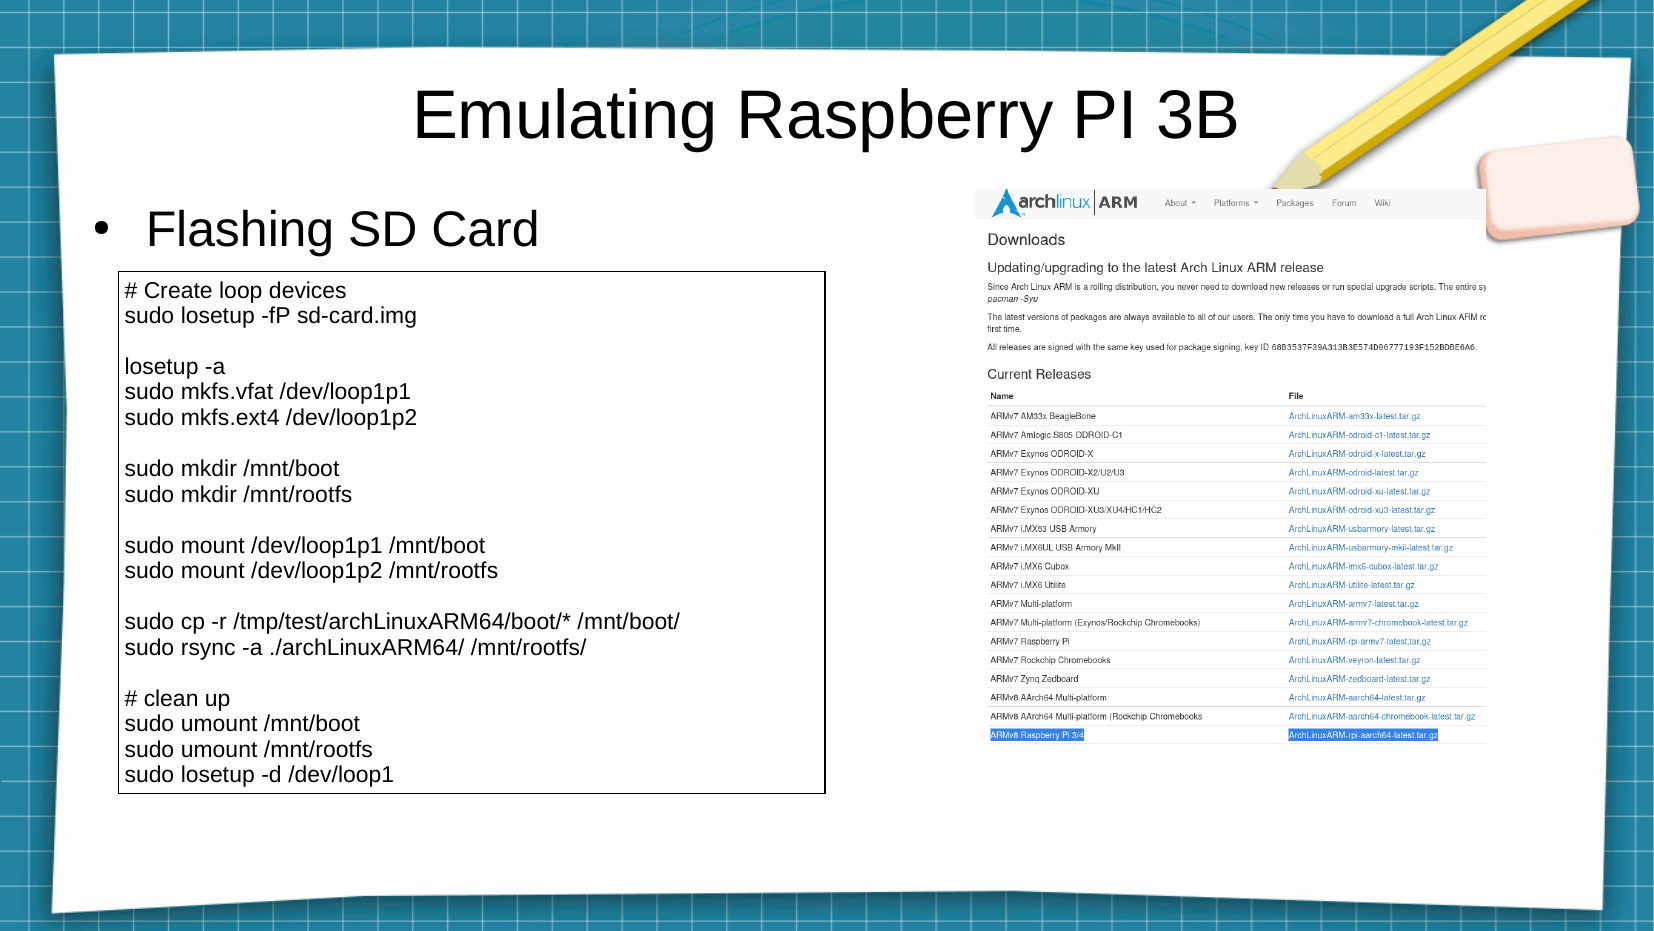

# Emulating Raspberry PI 3B
Flashing SD Card
| # Create loop devices sudo losetup -fP sd-card.img losetup -a sudo mkfs.vfat /dev/loop1p1 sudo mkfs.ext4 /dev/loop1p2 sudo mkdir /mnt/boot sudo mkdir /mnt/rootfs sudo mount /dev/loop1p1 /mnt/boot sudo mount /dev/loop1p2 /mnt/rootfs sudo cp -r /tmp/test/archLinuxARM64/boot/\* /mnt/boot/ sudo rsync -a ./archLinuxARM64/ /mnt/rootfs/ # clean up sudo umount /mnt/boot sudo umount /mnt/rootfs sudo losetup -d /dev/loop1 |
| --- |